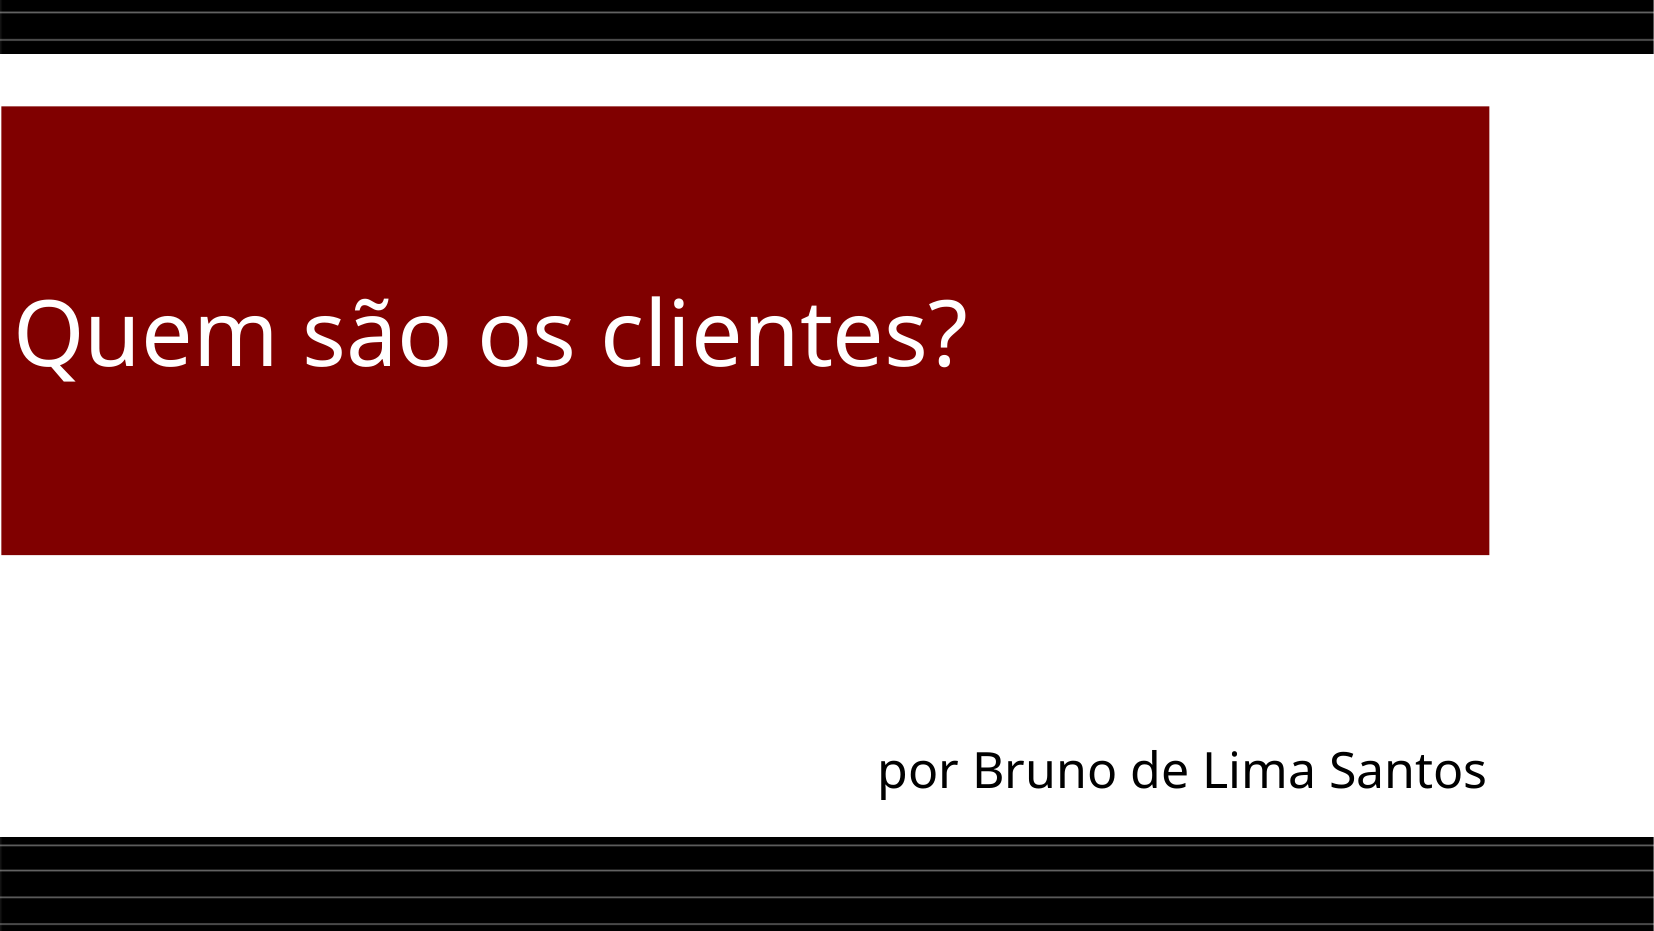

# Quem são os clientes?
por Bruno de Lima Santos